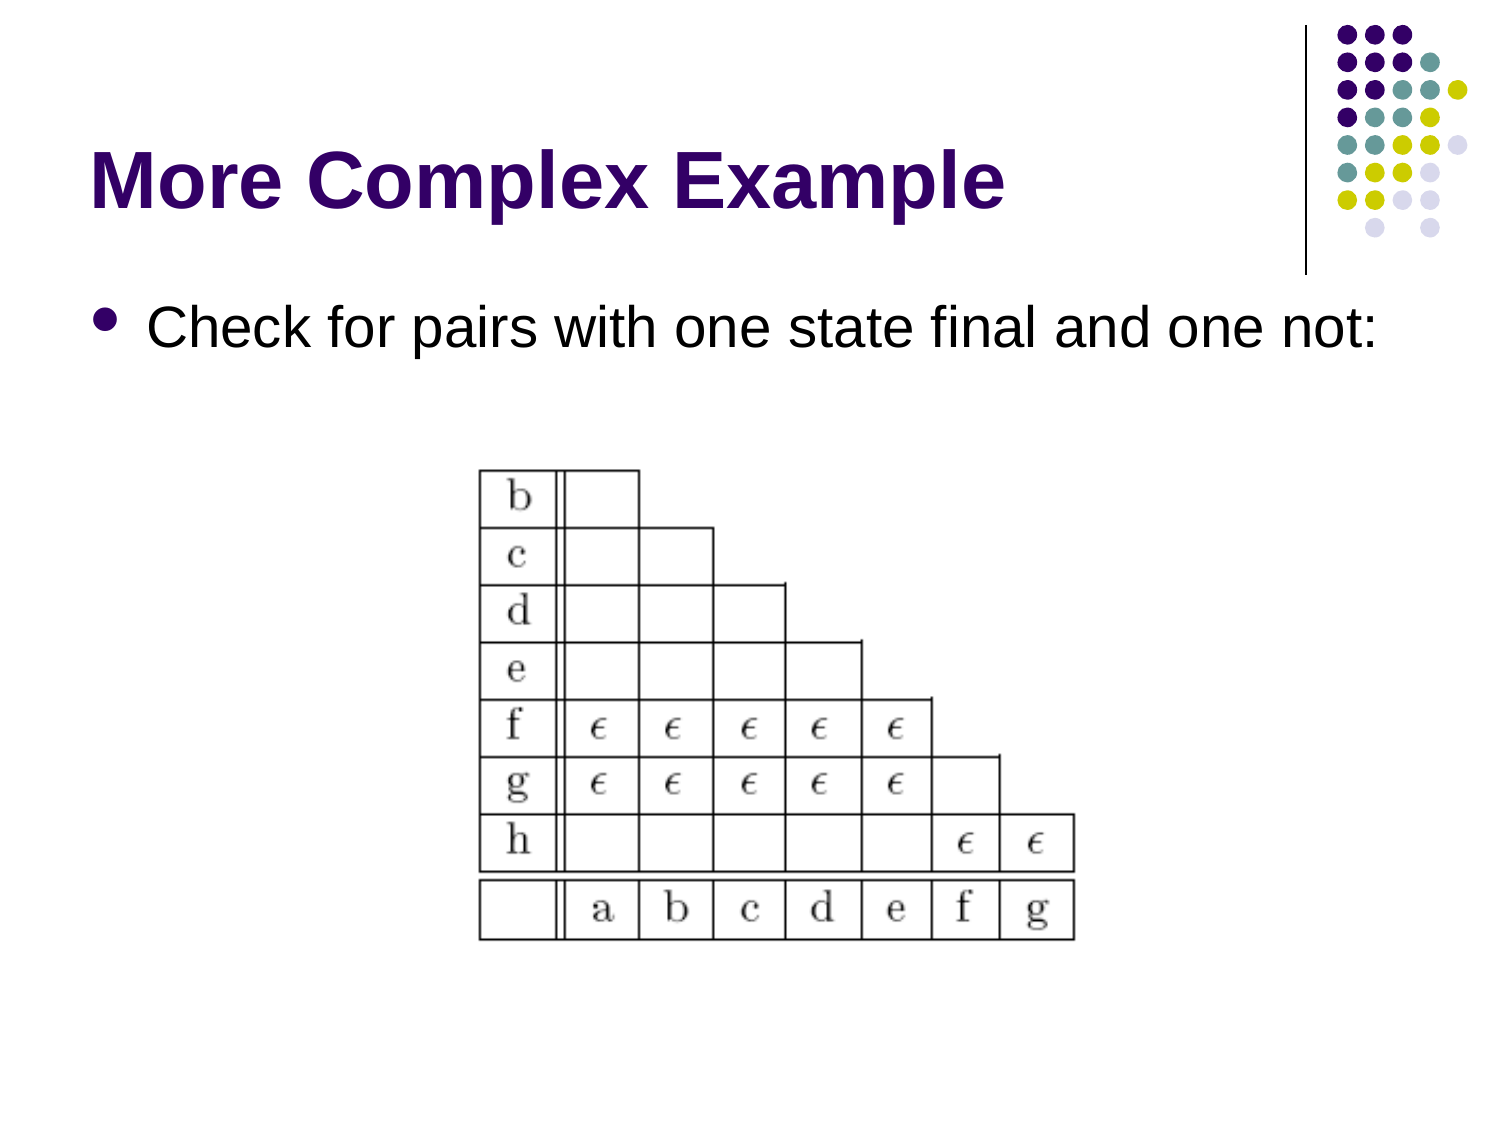

# More Complex Example
Check for pairs with one state final and one not: